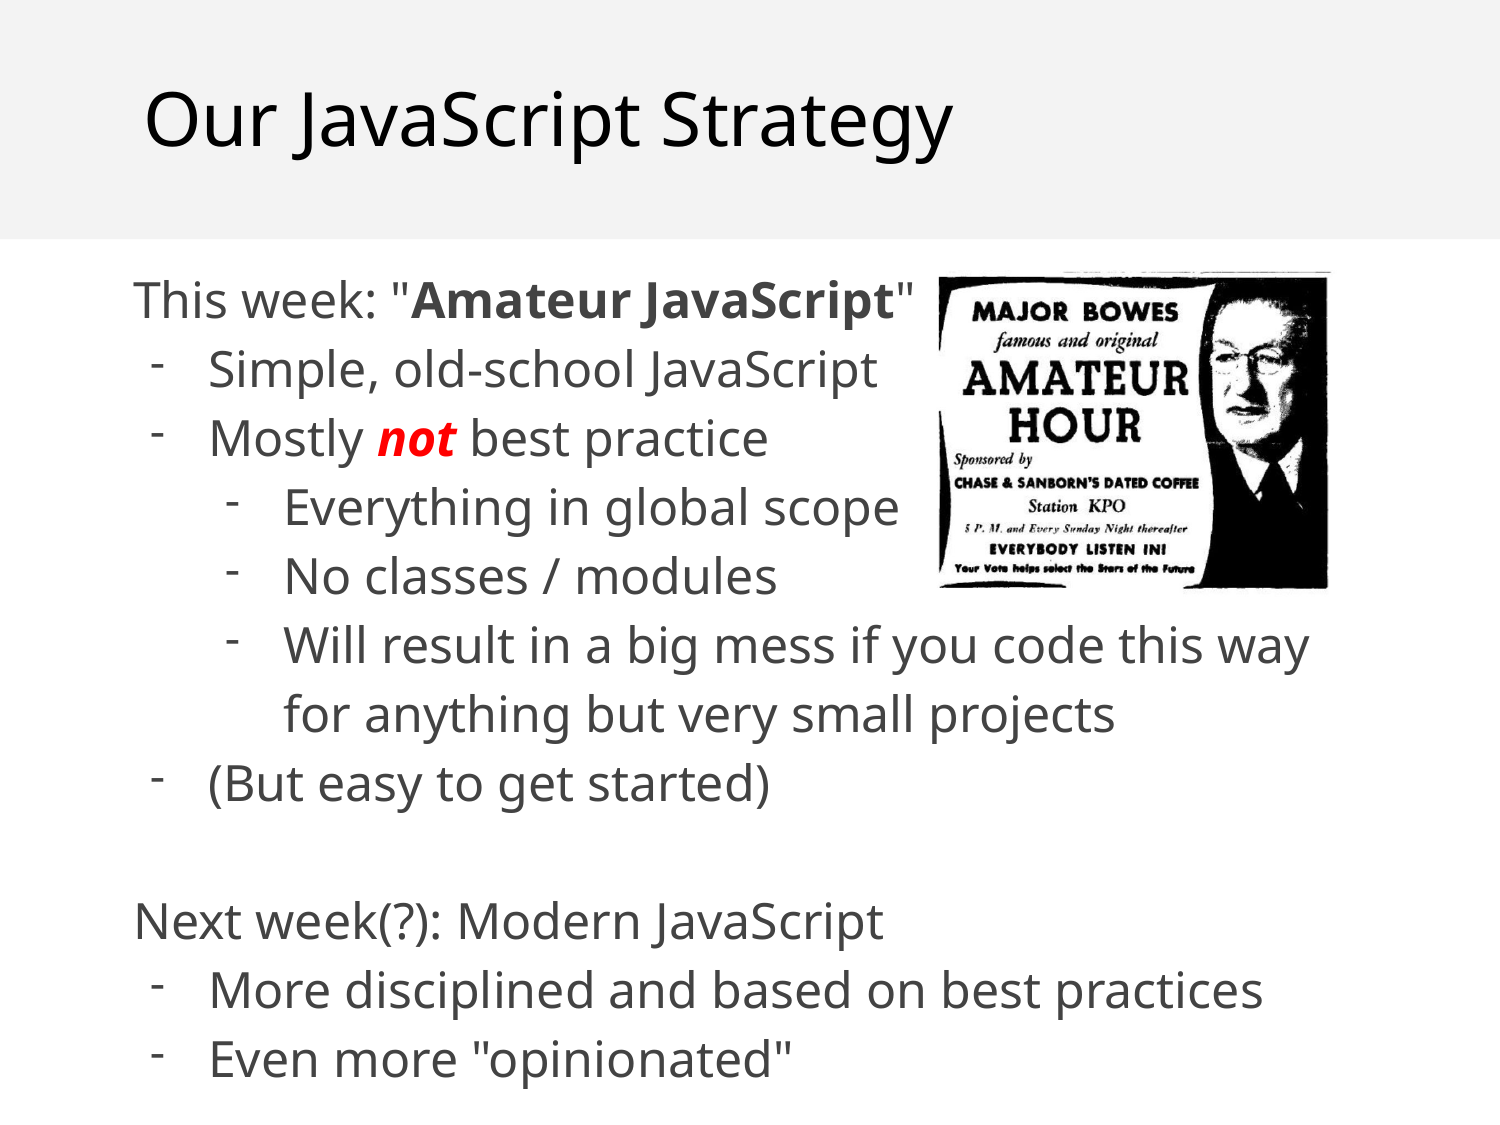

# Our JavaScript Strategy
This week: "Amateur JavaScript"
Simple, old-school JavaScript
Mostly not best practice
Everything in global scope
No classes / modules
Will result in a big mess if you code this way for anything but very small projects
(But easy to get started)
Next week(?): Modern JavaScript
More disciplined and based on best practices
Even more "opinionated"